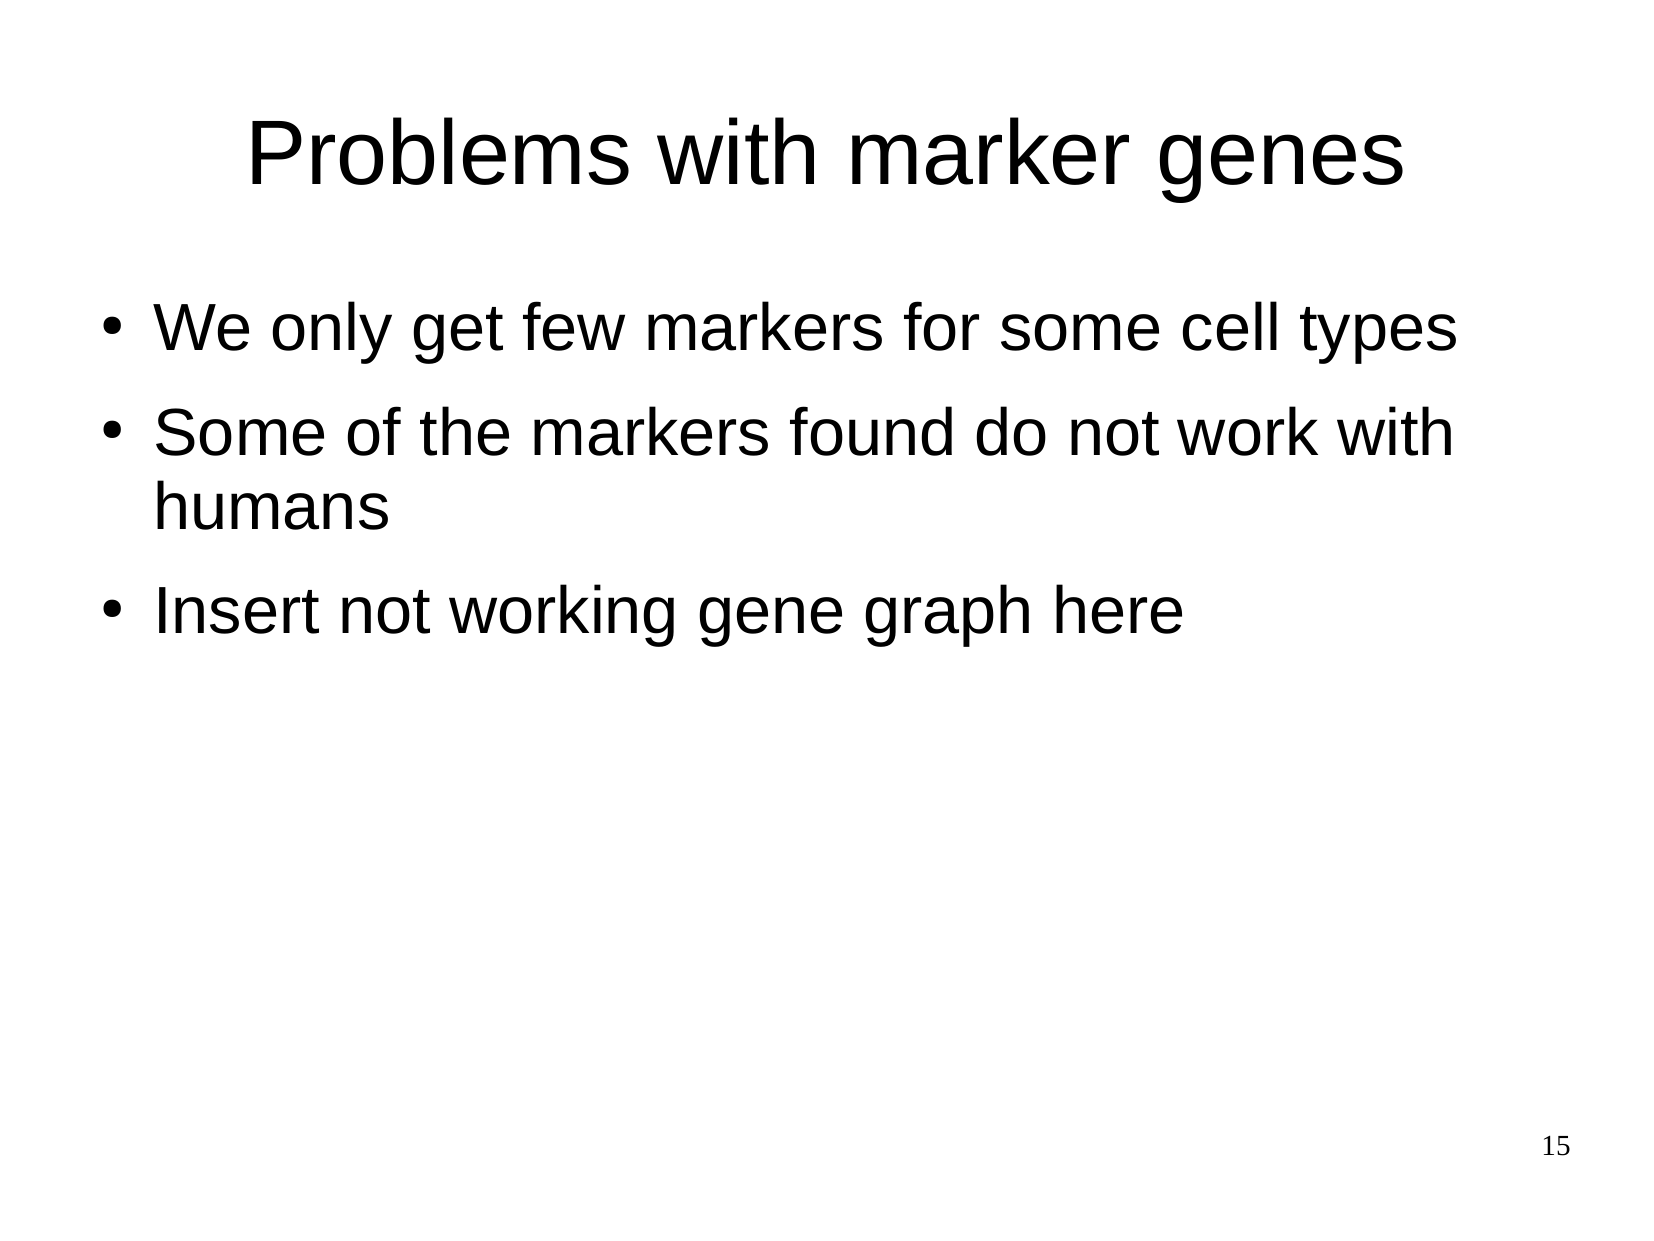

# Problems with marker genes
We only get few markers for some cell types
Some of the markers found do not work with humans
Insert not working gene graph here
15